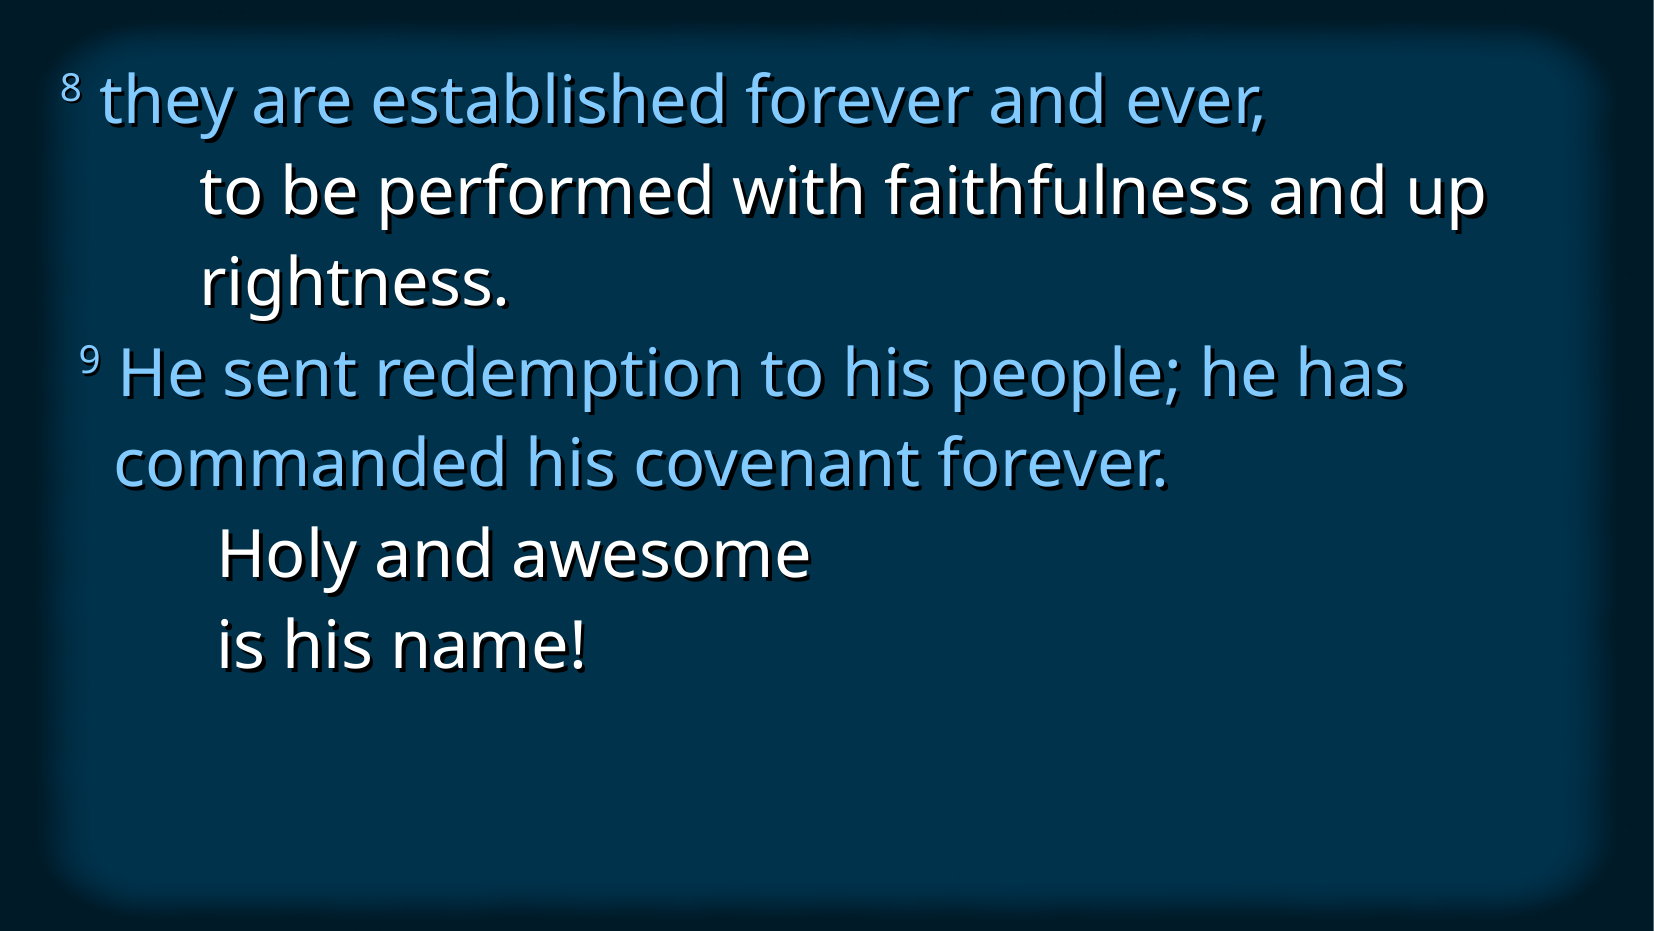

8 they are established forever and ever,
 to be performed with faithfulness and up
 rightness.
9 He sent redemption to his people; he has
 commanded his covenant forever.
 Holy and awesome
 is his name!